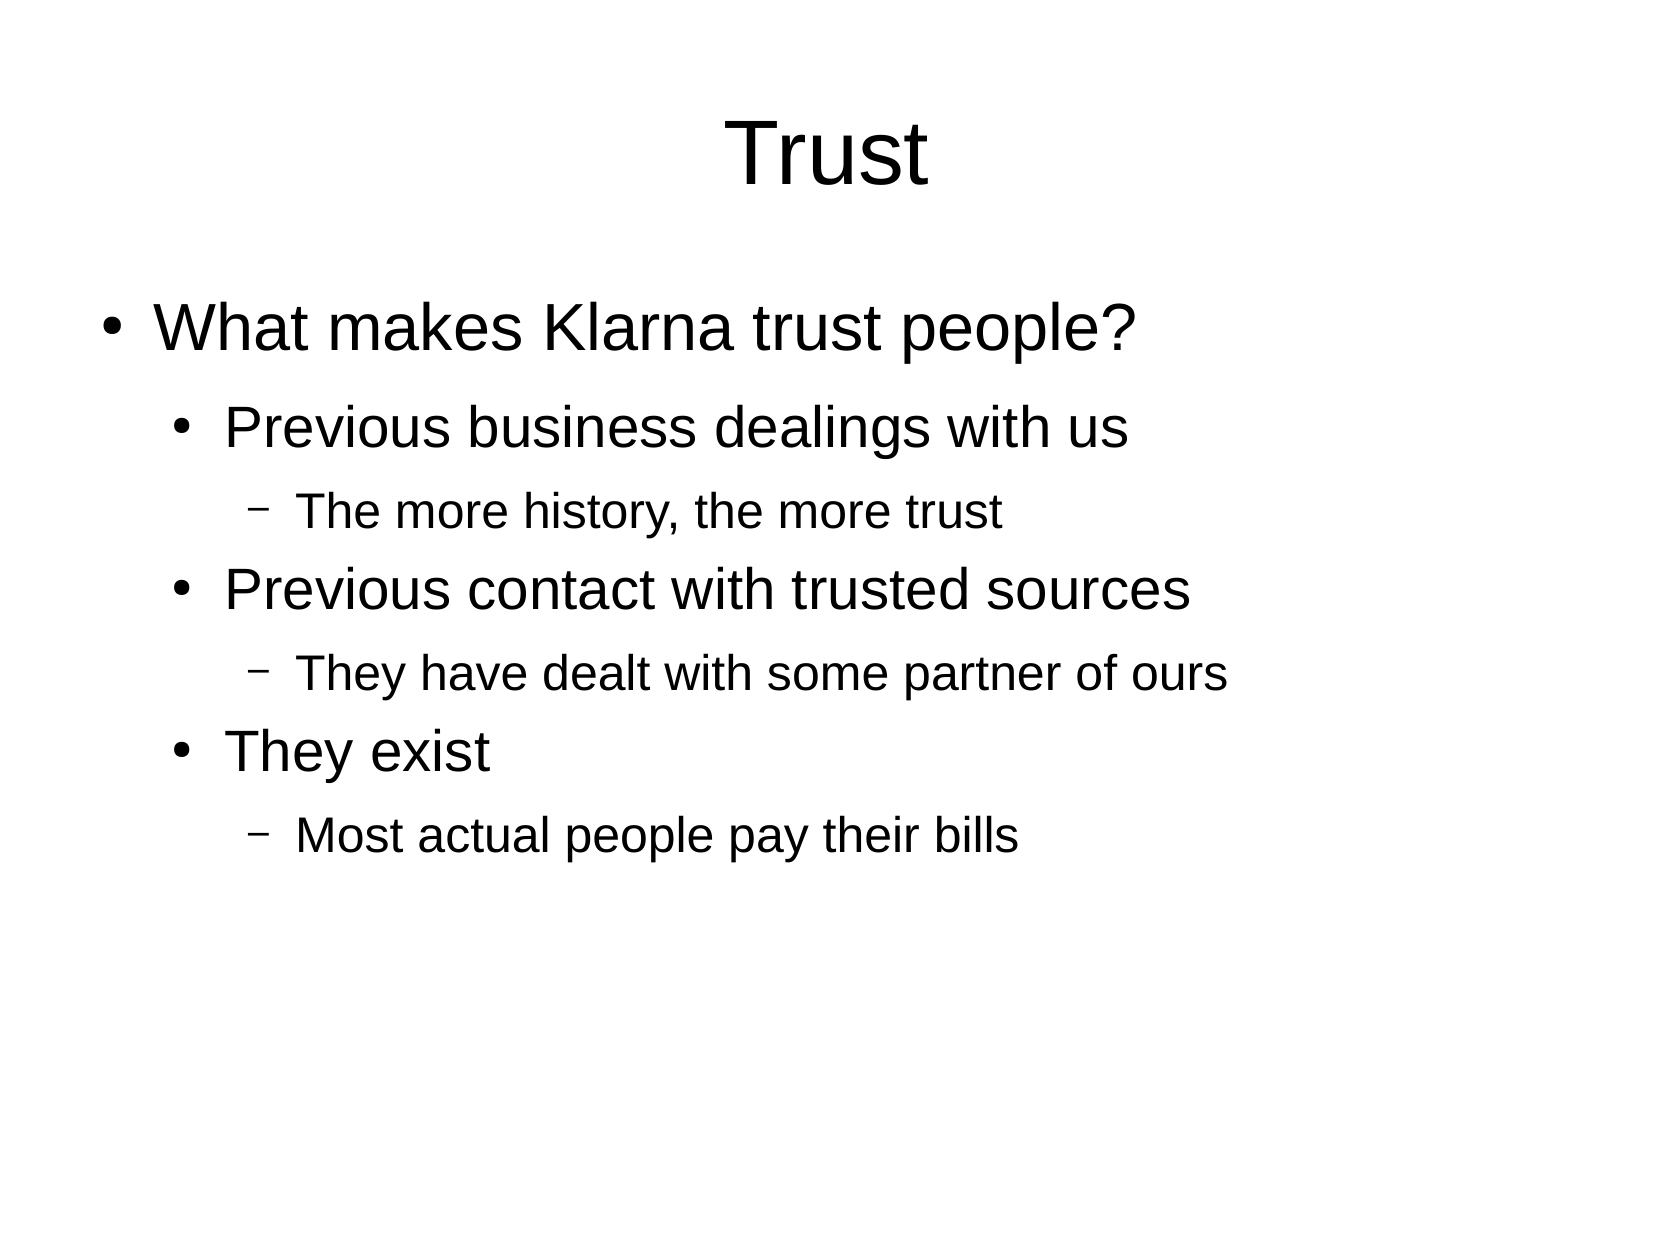

# Trust
What makes Klarna trust people?
Previous business dealings with us
The more history, the more trust
Previous contact with trusted sources
They have dealt with some partner of ours
They exist
Most actual people pay their bills